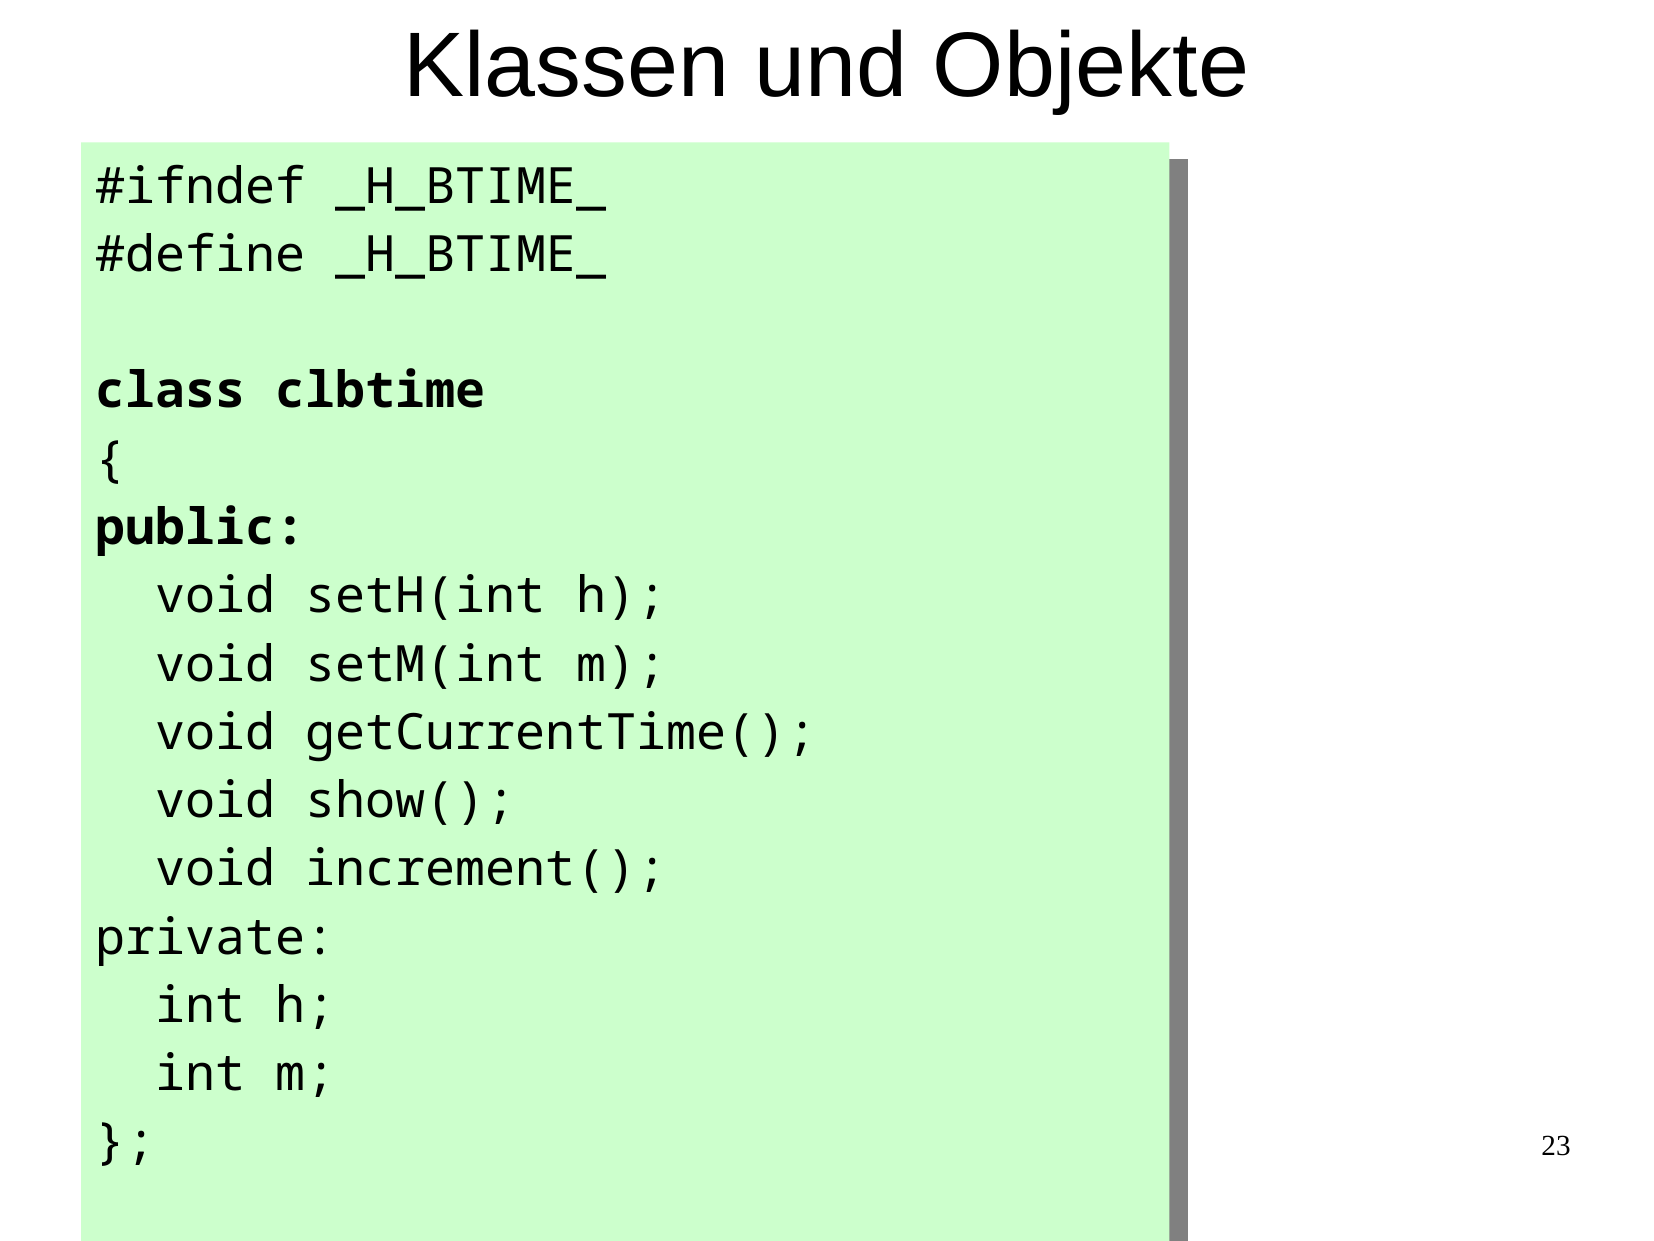

# Klassen und Objekte
#ifndef _H_BTIME_
#define _H_BTIME_
class clbtime
{
public:
 void setH(int h);
 void setM(int m);
 void getCurrentTime();
 void show();
 void increment();
private:
 int h;
 int m;
};
#endif
23